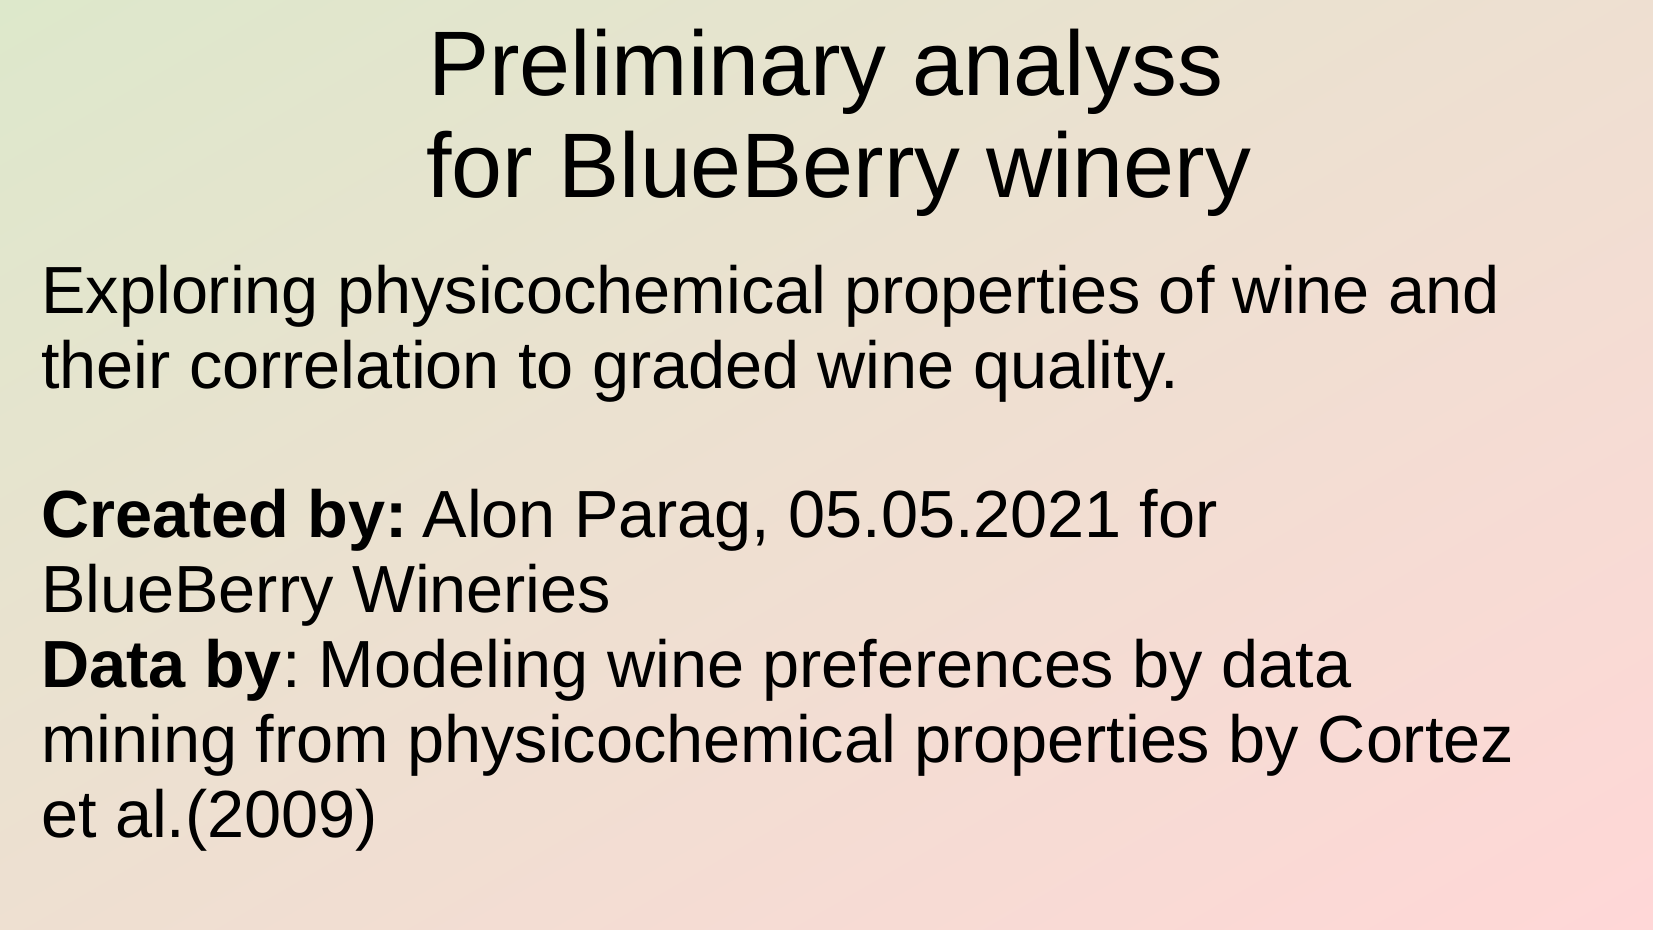

# Preliminary analyss for BlueBerry winery
Exploring physicochemical properties of wine and their correlation to graded wine quality.
Created by: Alon Parag, 05.05.2021 for BlueBerry Wineries
Data by: Modeling wine preferences by data mining from physicochemical properties by Cortez et al.(2009)